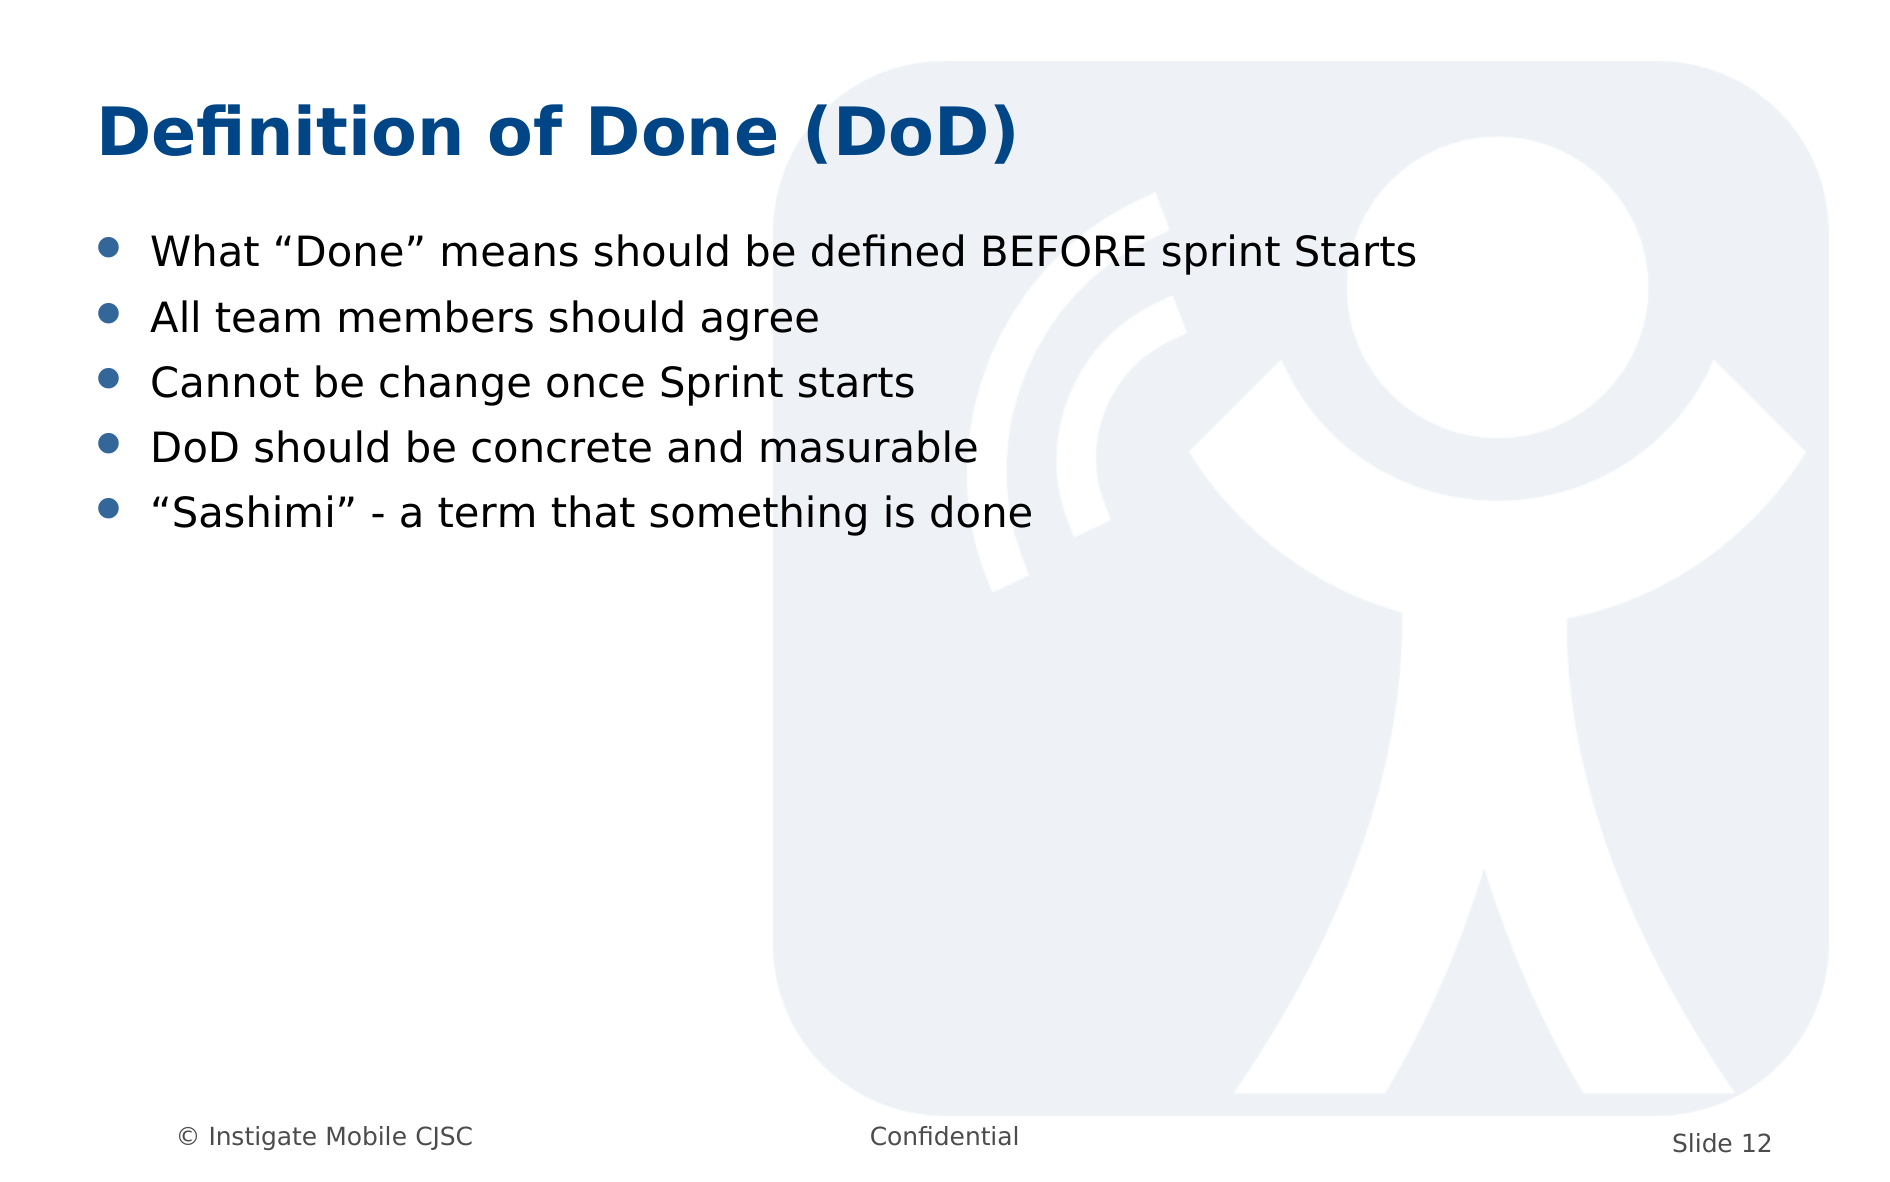

# Definition of Done (DoD)
What “Done” means should be defined BEFORE sprint Starts
All team members should agree
Cannot be change once Sprint starts
DoD should be concrete and masurable
“Sashimi” - a term that something is done